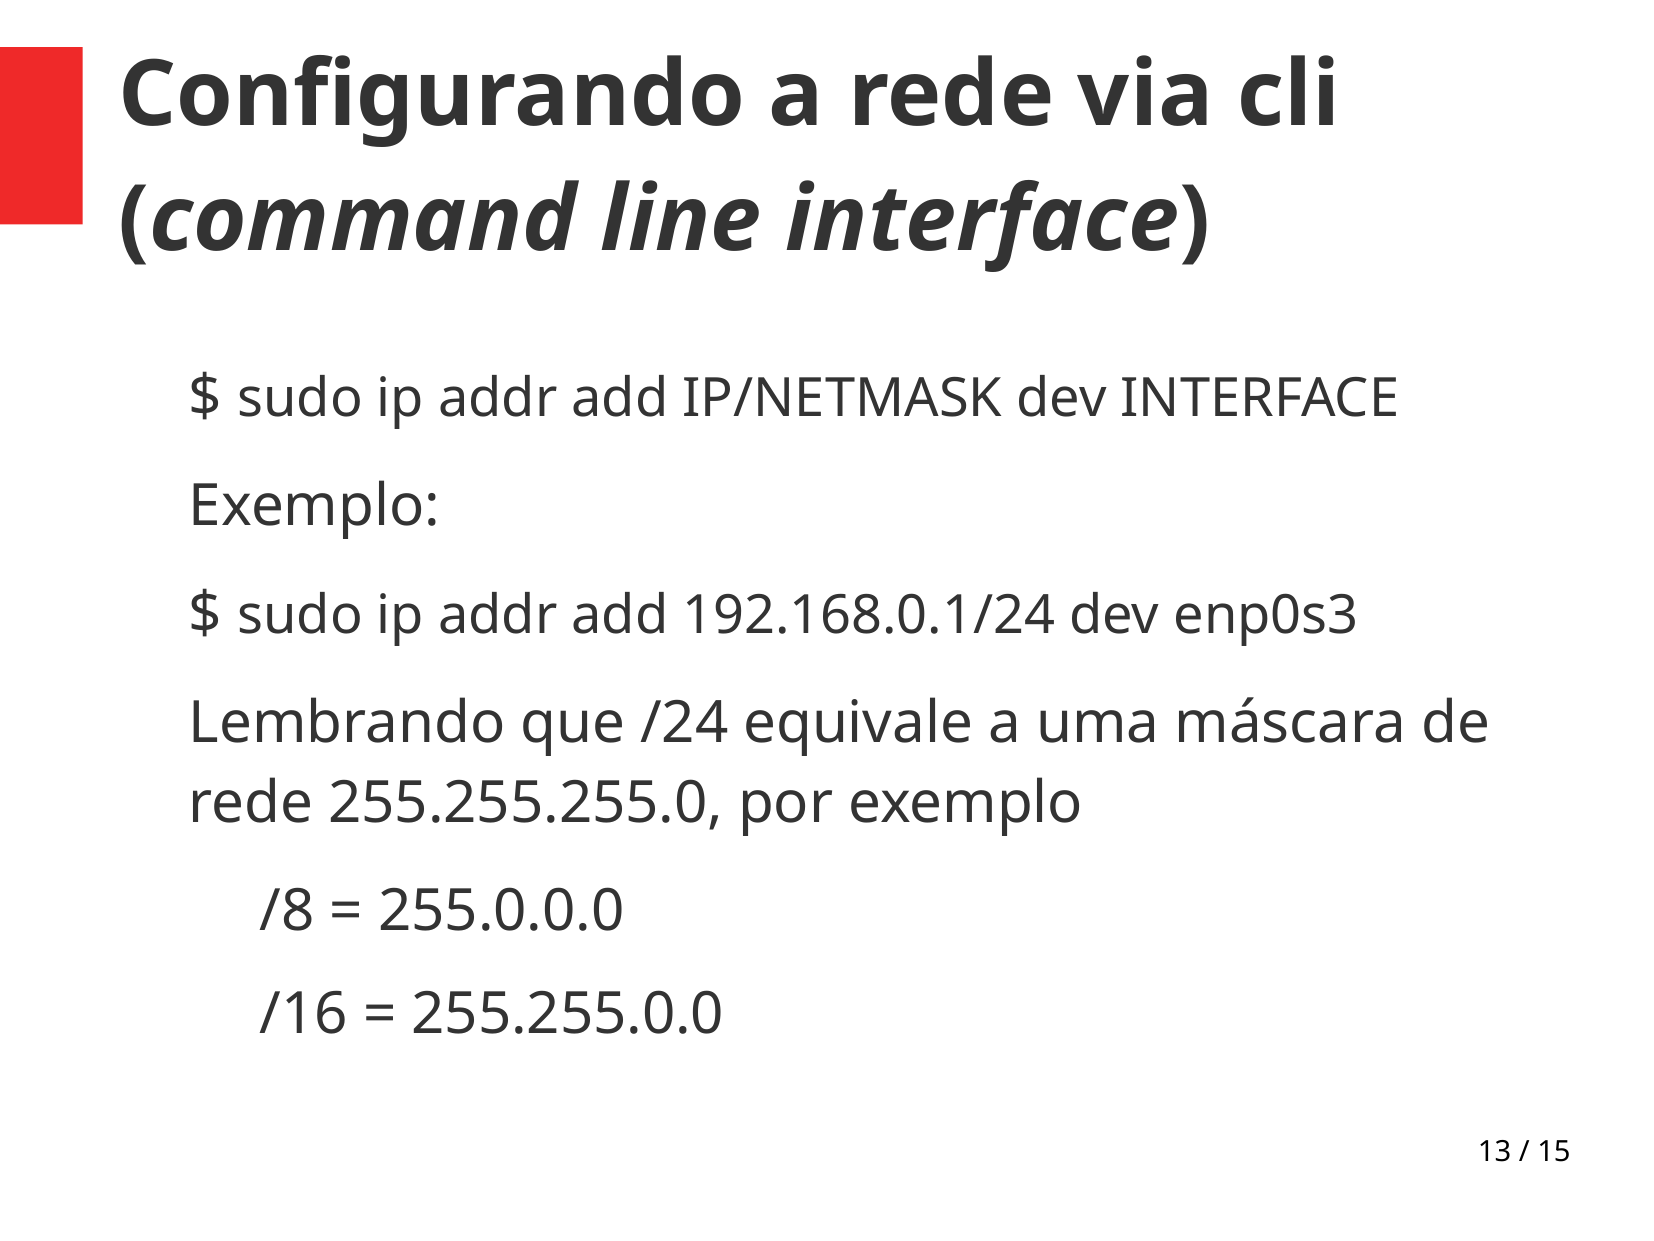

# Configurando a rede via cli (command line interface)
$ sudo ip addr add IP/NETMASK dev INTERFACE
Exemplo:
$ sudo ip addr add 192.168.0.1/24 dev enp0s3
Lembrando que /24 equivale a uma máscara de rede 255.255.255.0, por exemplo
/8 = 255.0.0.0
/16 = 255.255.0.0
13